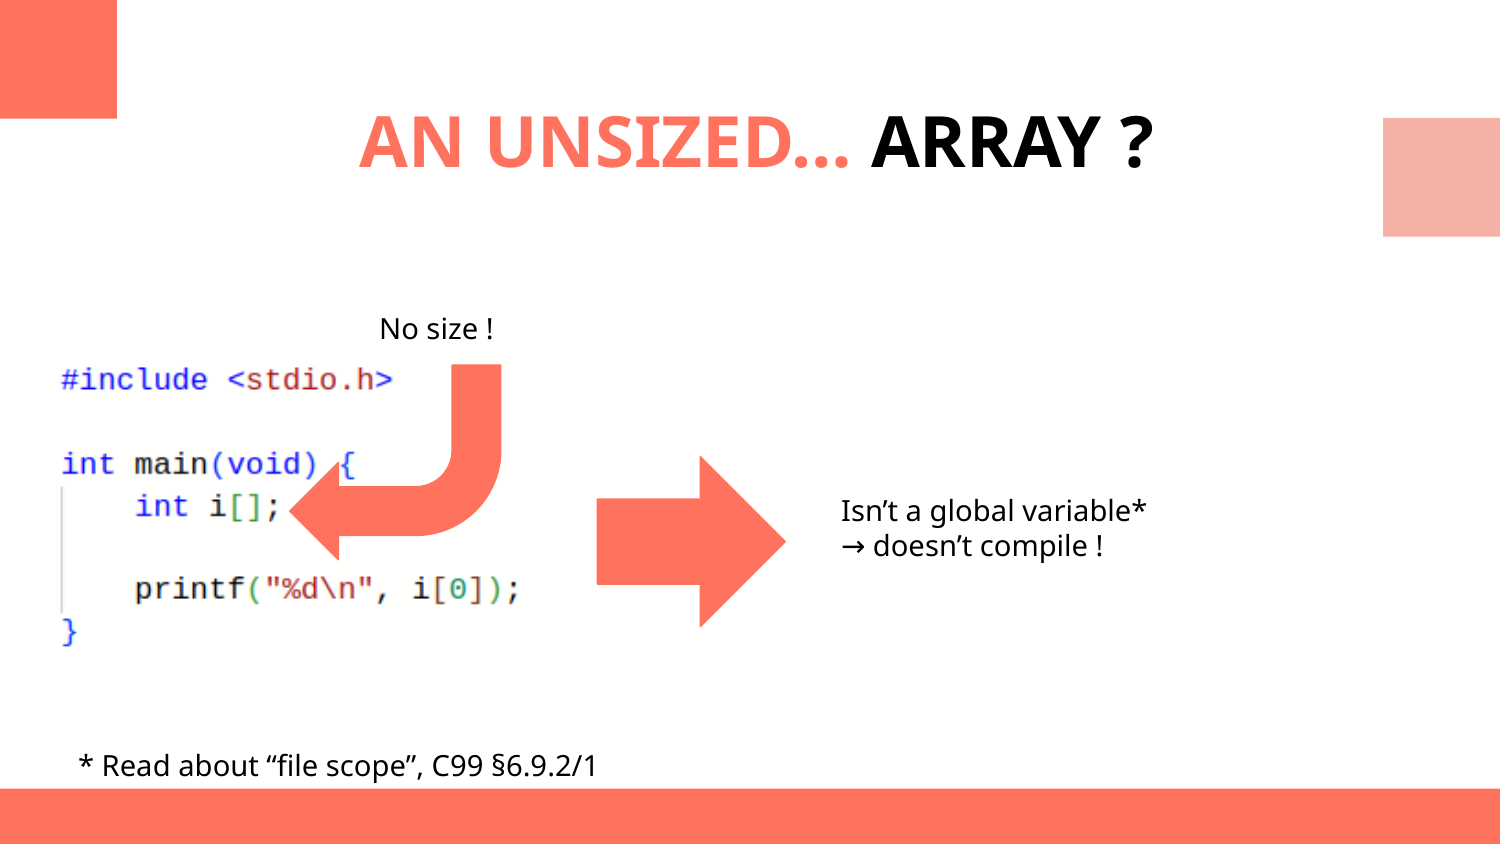

# AN UNSIZED… ARRAY ?
No size !
Isn’t a global variable*
→ doesn’t compile !
* Read about “file scope”, C99 §6.9.2/1